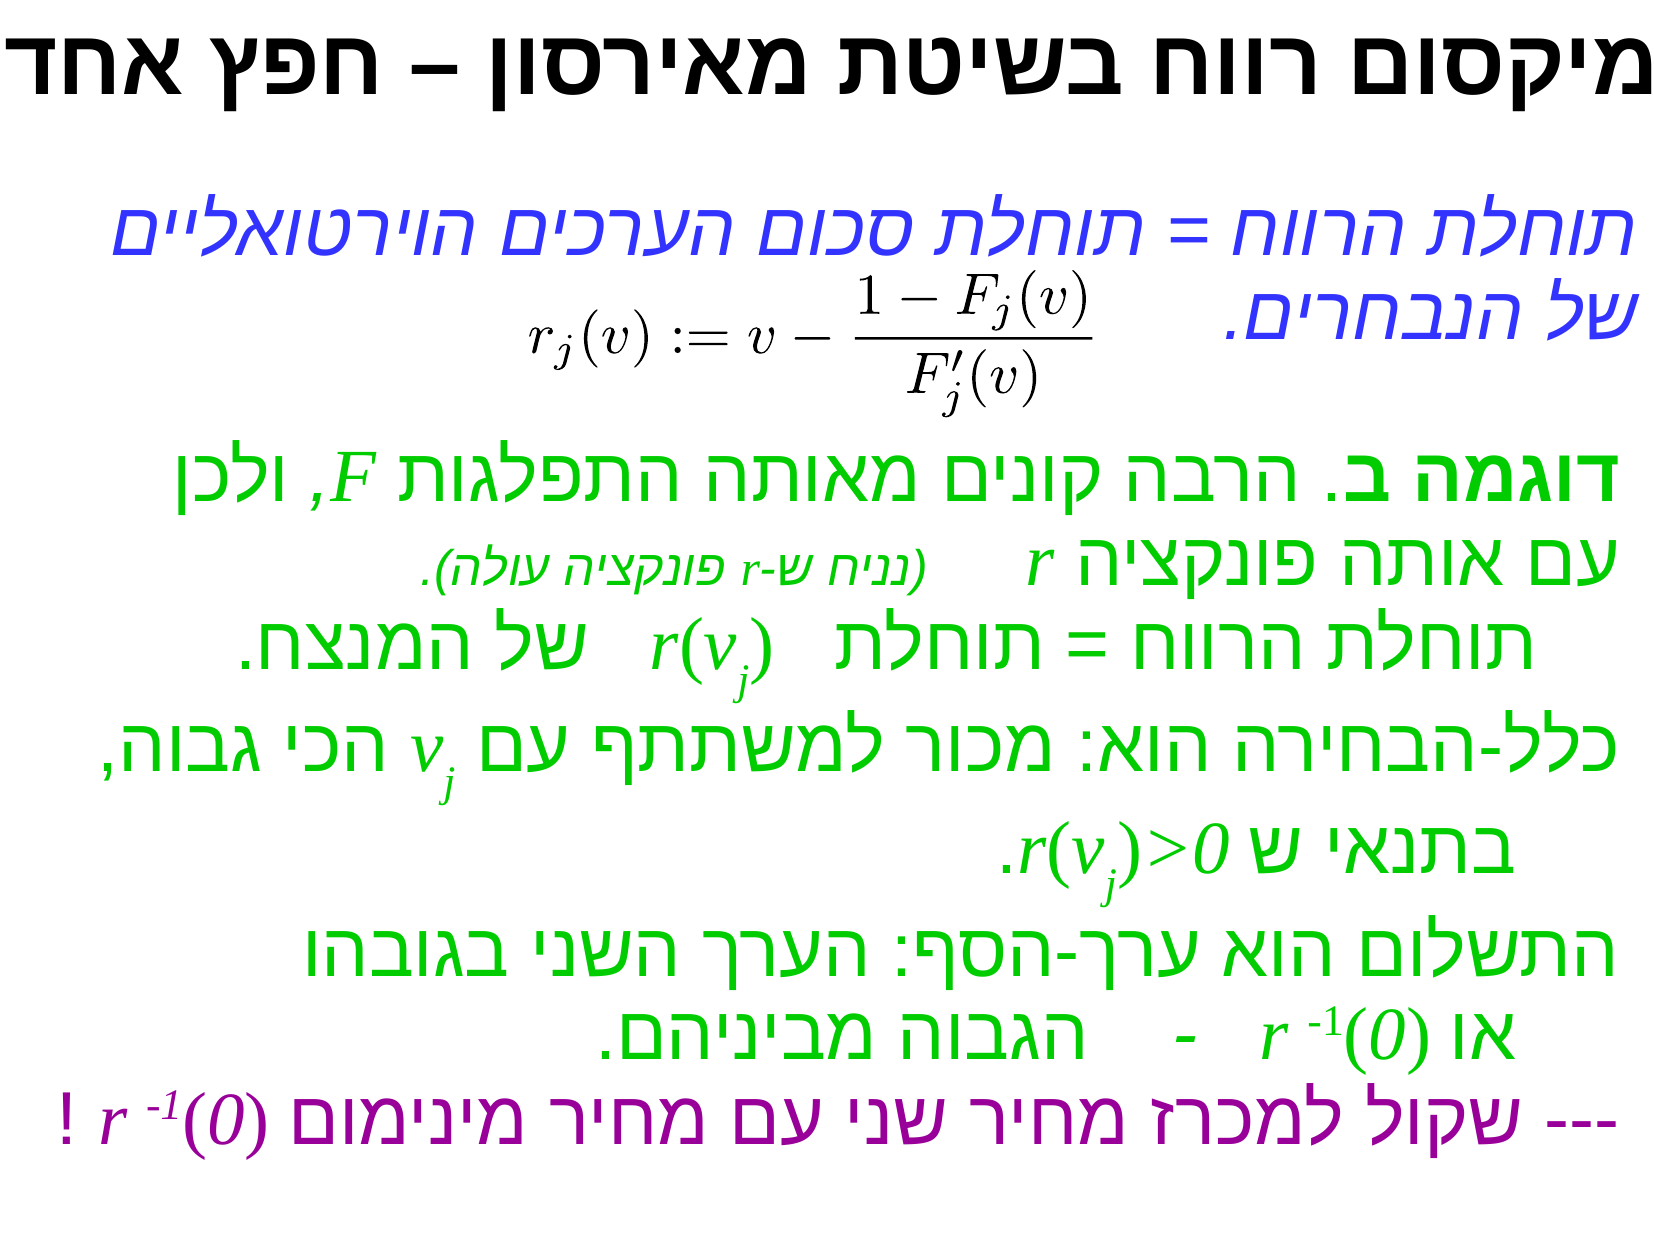

# מיקסום רווח בשיטת מאירסון – חפץ אחד
תוחלת הרווח = תוחלת סכום הערכים הוירטואליים של הנבחרים.
דוגמה ב. הרבה קונים מאותה התפלגות F, ולכן
עם אותה פונקציה r (נניח ש-r פונקציה עולה).
 תוחלת הרווח = תוחלת r(vj) של המנצח.
כלל-הבחירה הוא: מכור למשתתף עם vj הכי גבוה,
 בתנאי ש r(vj)>0.
התשלום הוא ערך-הסף: הערך השני בגובהו
 או r -1(0) - הגבוה מביניהם.
--- שקול למכרז מחיר שני עם מחיר מינימום r -1(0) !